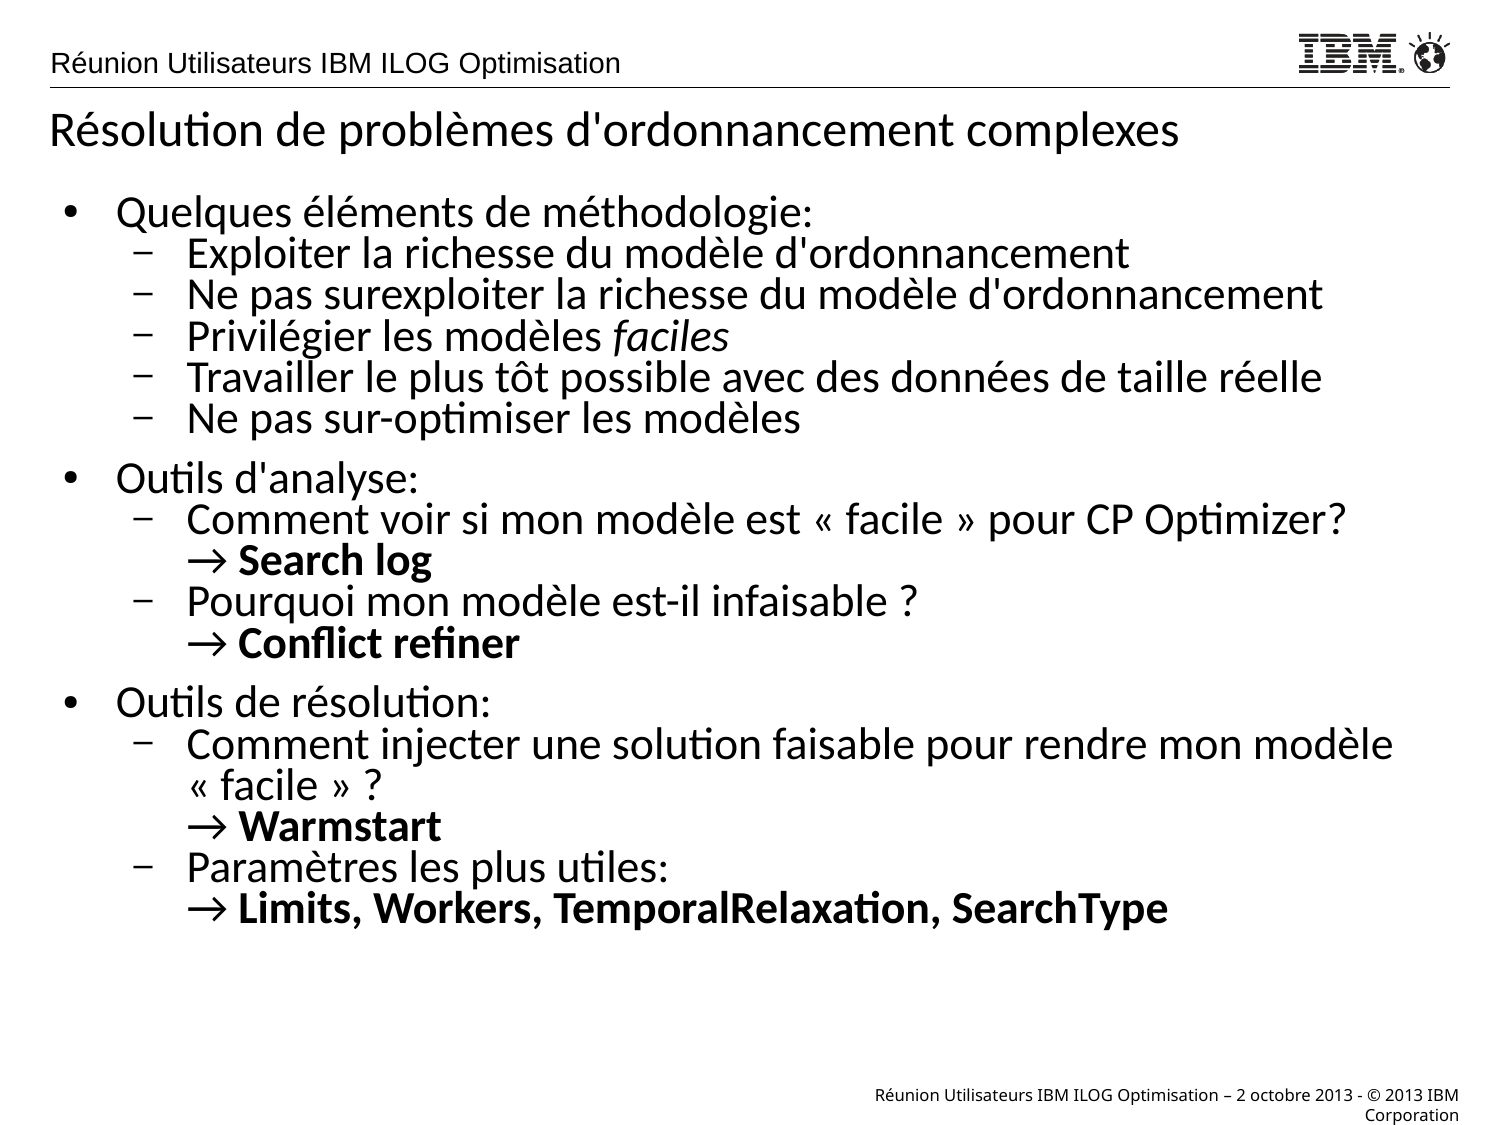

# Résolution de problèmes d'ordonnancement complexes
Quelques éléments de méthodologie:
Exploiter la richesse du modèle d'ordonnancement
Ne pas surexploiter la richesse du modèle d'ordonnancement
Privilégier les modèles faciles
Travailler le plus tôt possible avec des données de taille réelle
Ne pas sur-optimiser les modèles
Outils d'analyse:
Comment voir si mon modèle est « facile » pour CP Optimizer?
→ Search log
Pourquoi mon modèle est-il infaisable ?
→ Conflict refiner
Outils de résolution:
Comment injecter une solution faisable pour rendre mon modèle « facile » ?
→ Warmstart
Paramètres les plus utiles:
→ Limits, Workers, TemporalRelaxation, SearchType